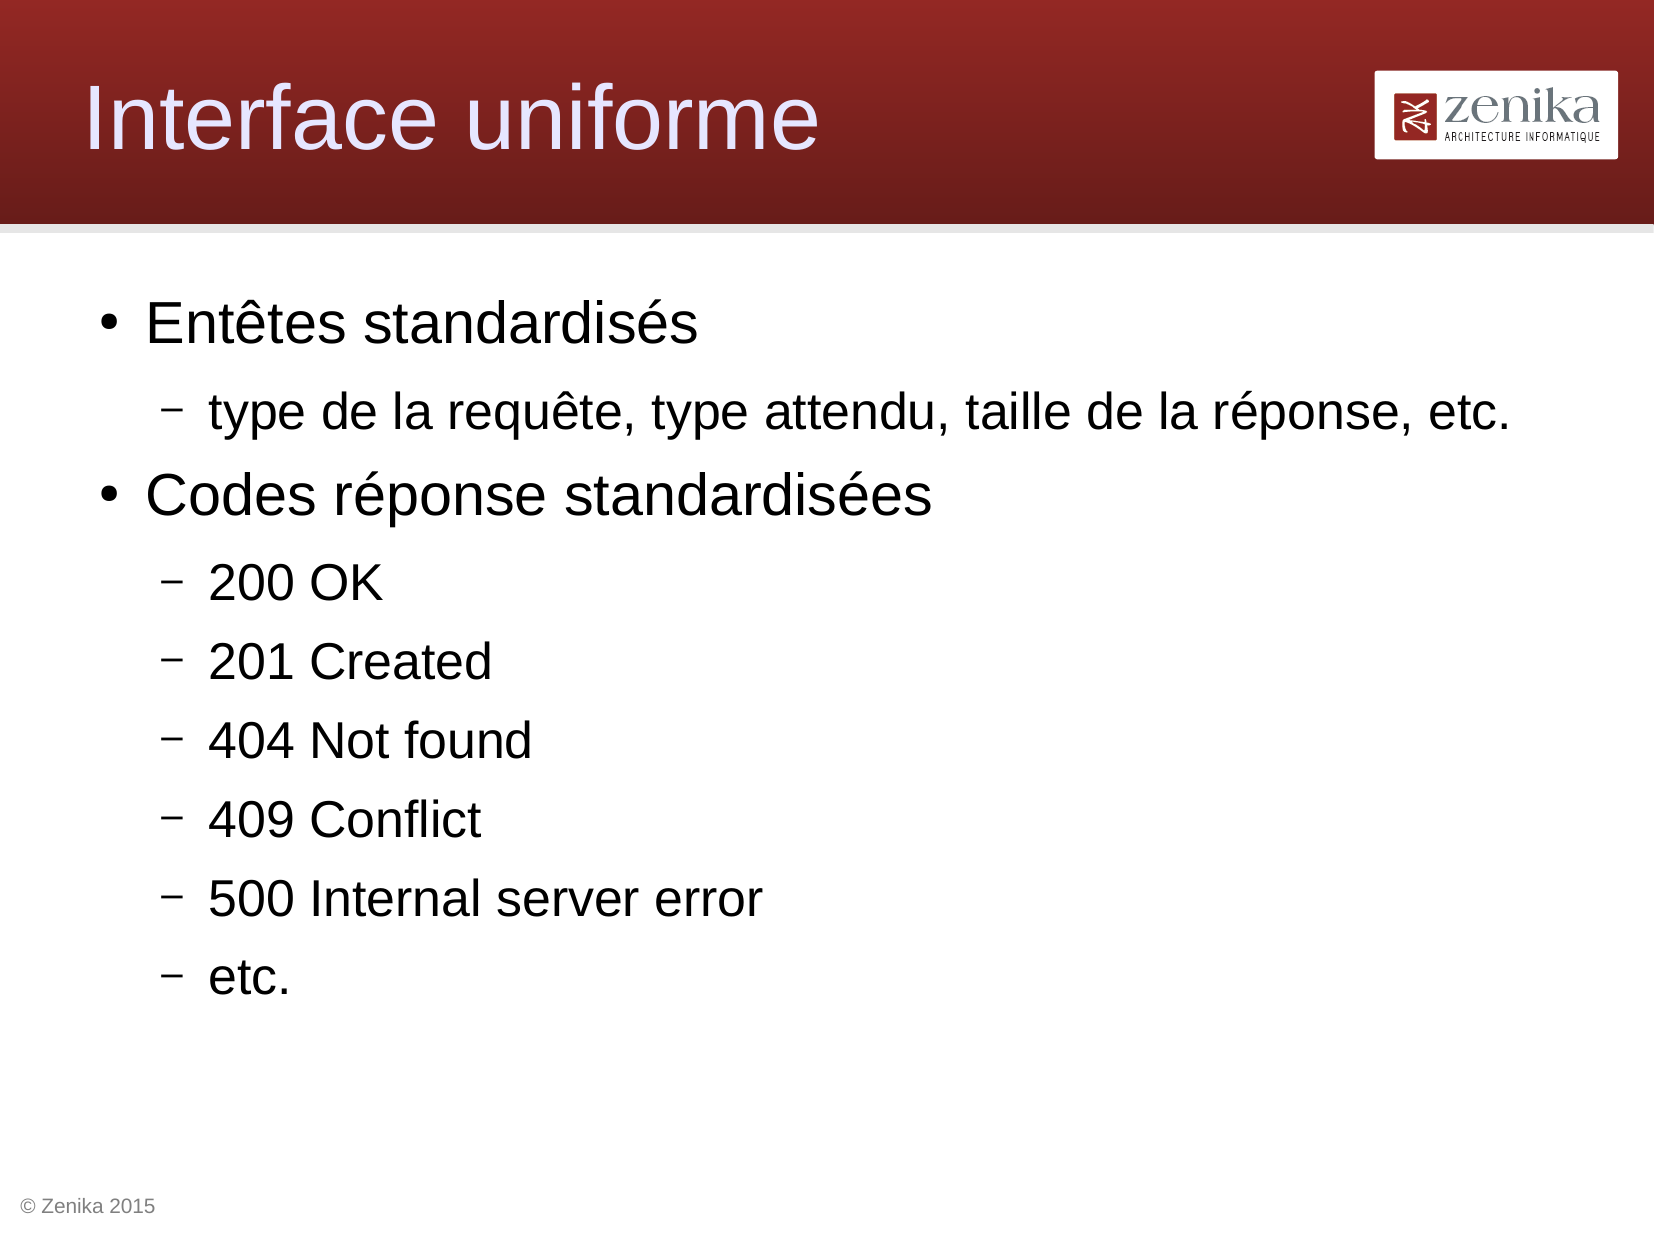

# Interface uniforme
Entêtes standardisés
type de la requête, type attendu, taille de la réponse, etc.
Codes réponse standardisées
200 OK
201 Created
404 Not found
409 Conflict
500 Internal server error
etc.